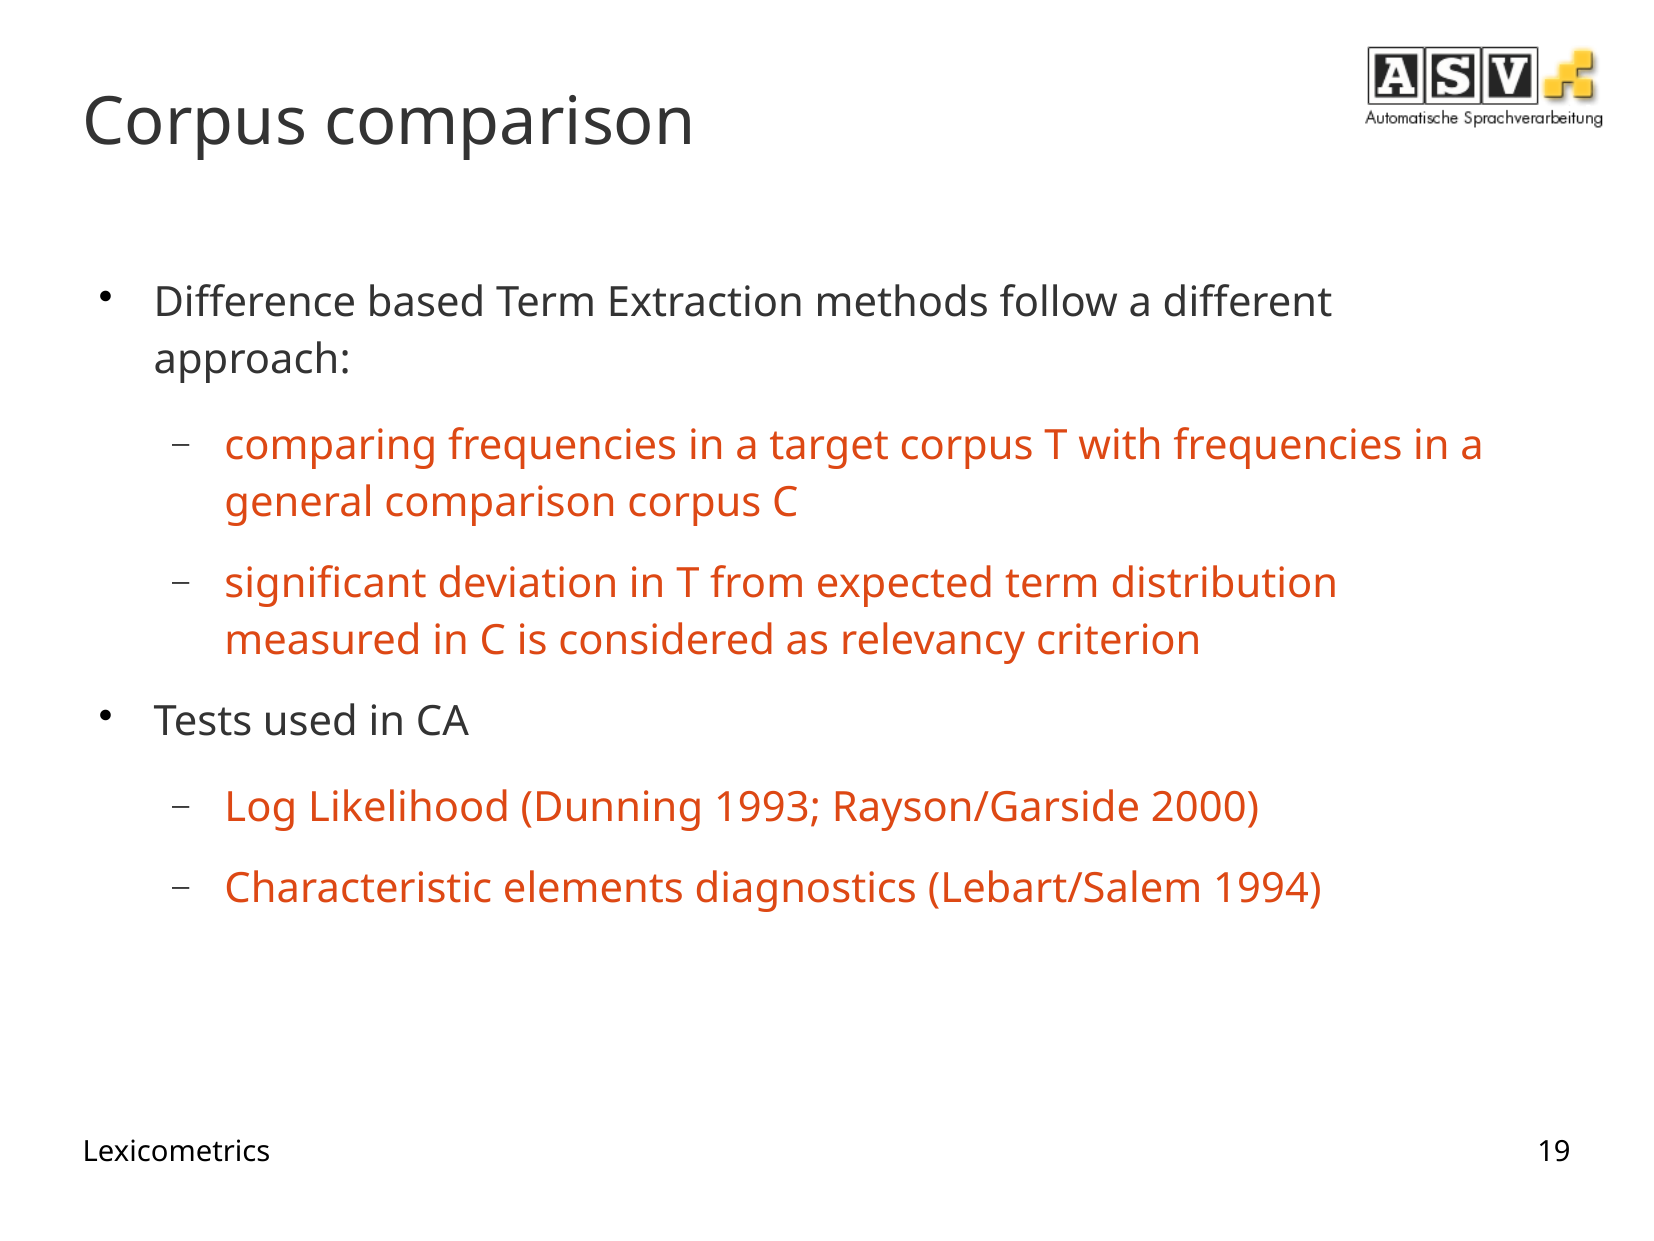

# Corpus comparison
Difference based Term Extraction methods follow a different approach:
comparing frequencies in a target corpus T with frequencies in a general comparison corpus C
significant deviation in T from expected term distribution measured in C is considered as relevancy criterion
Tests used in CA
Log Likelihood (Dunning 1993; Rayson/Garside 2000)
Characteristic elements diagnostics (Lebart/Salem 1994)
Lexicometrics
19